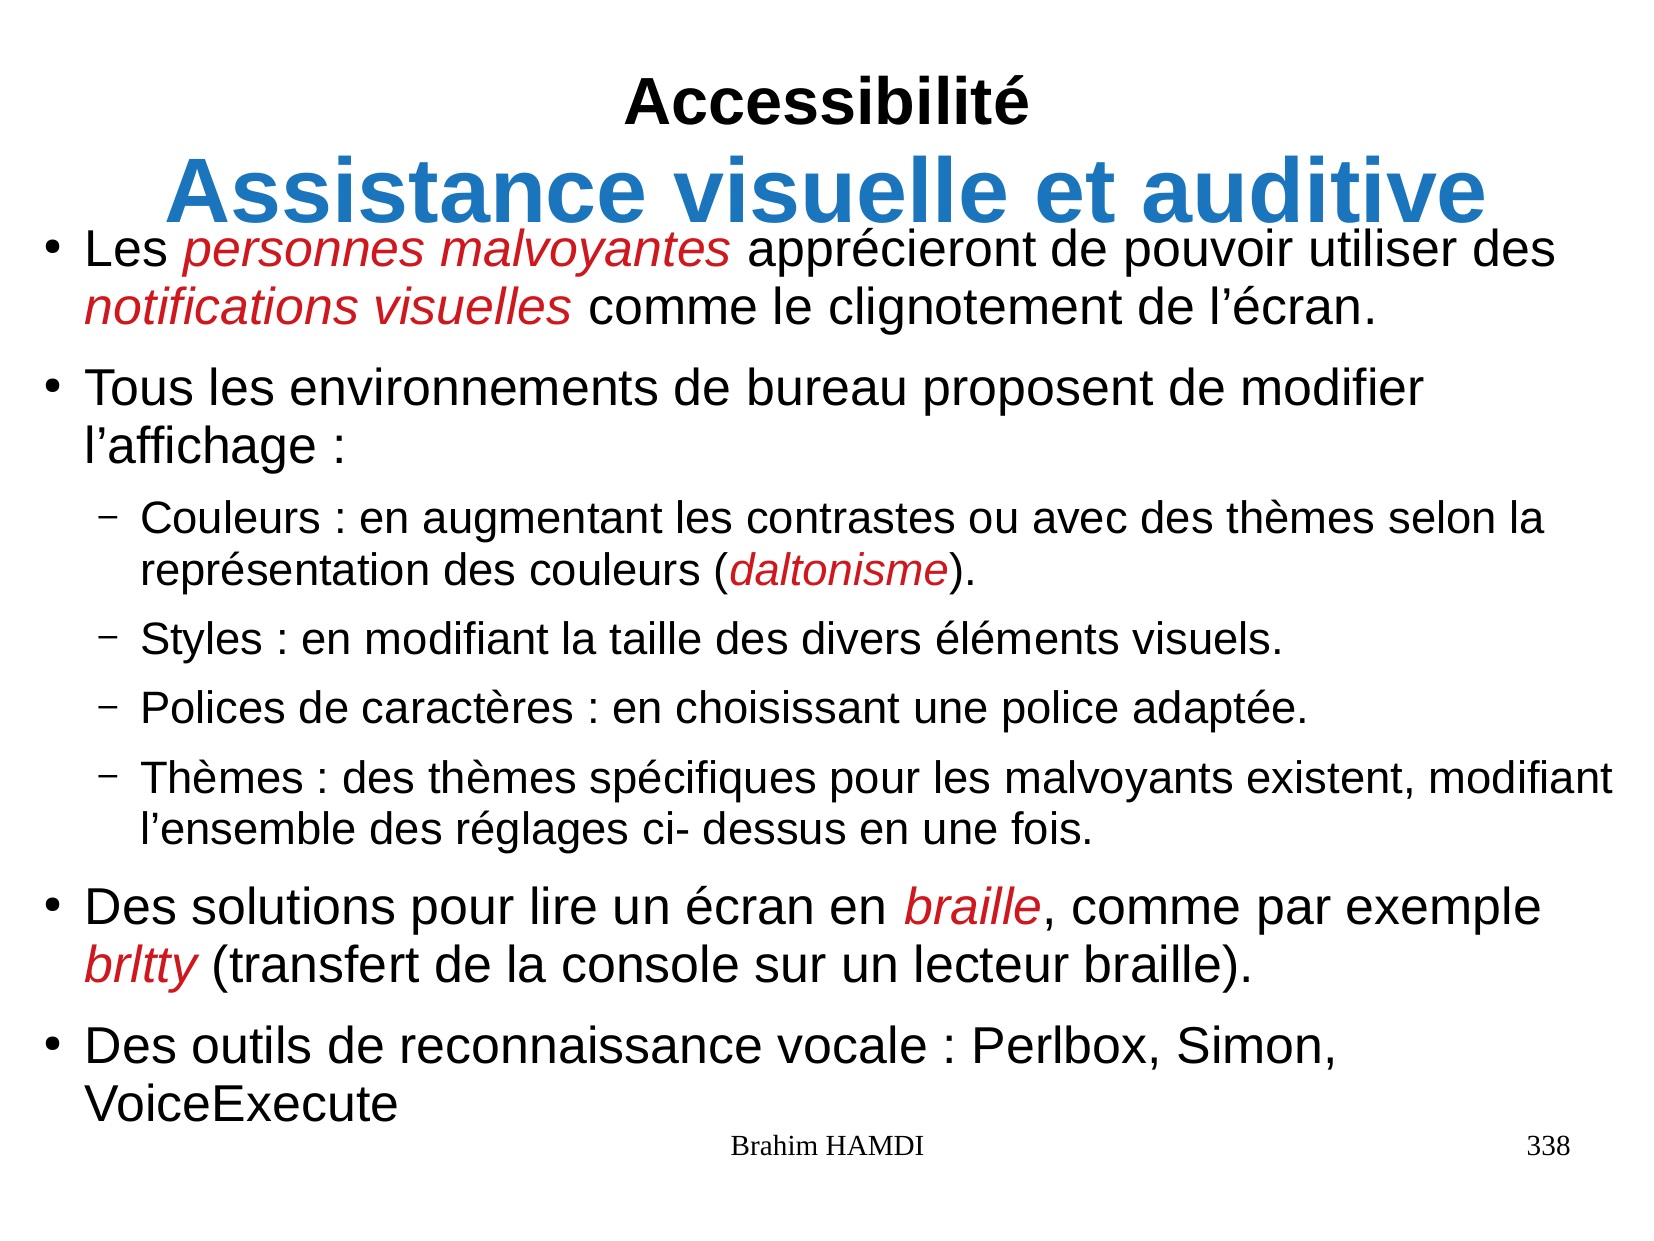

# Accessibilité Assistance visuelle et auditive
Les personnes malvoyantes apprécieront de pouvoir utiliser des notifications visuelles comme le clignotement de l’écran.
Tous les environnements de bureau proposent de modifier l’affichage :
Couleurs : en augmentant les contrastes ou avec des thèmes selon la représentation des couleurs (daltonisme).
Styles : en modifiant la taille des divers éléments visuels.
Polices de caractères : en choisissant une police adaptée.
Thèmes : des thèmes spécifiques pour les malvoyants existent, modifiant l’ensemble des réglages ci- dessus en une fois.
Des solutions pour lire un écran en braille, comme par exemple brltty (transfert de la console sur un lecteur braille).
Des outils de reconnaissance vocale : Perlbox, Simon, VoiceExecute
Brahim HAMDI
338